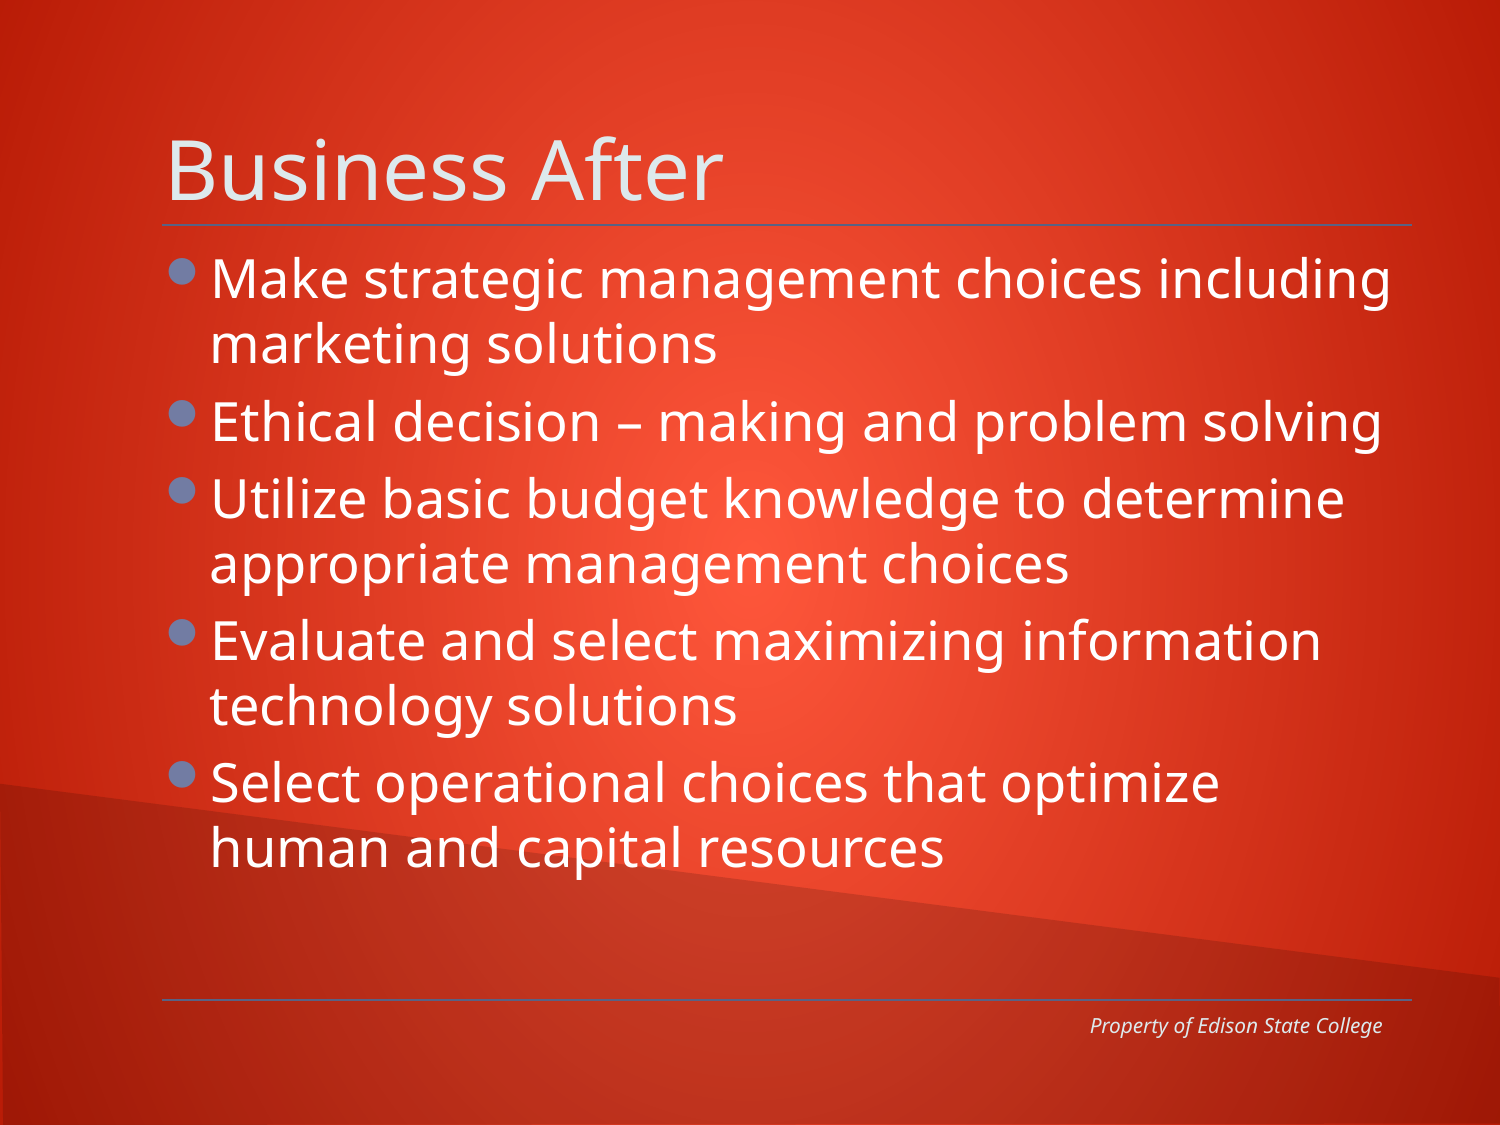

# Business After
Make strategic management choices including marketing solutions
Ethical decision – making and problem solving
Utilize basic budget knowledge to determine appropriate management choices
Evaluate and select maximizing information technology solutions
Select operational choices that optimize human and capital resources
Property of Edison State College